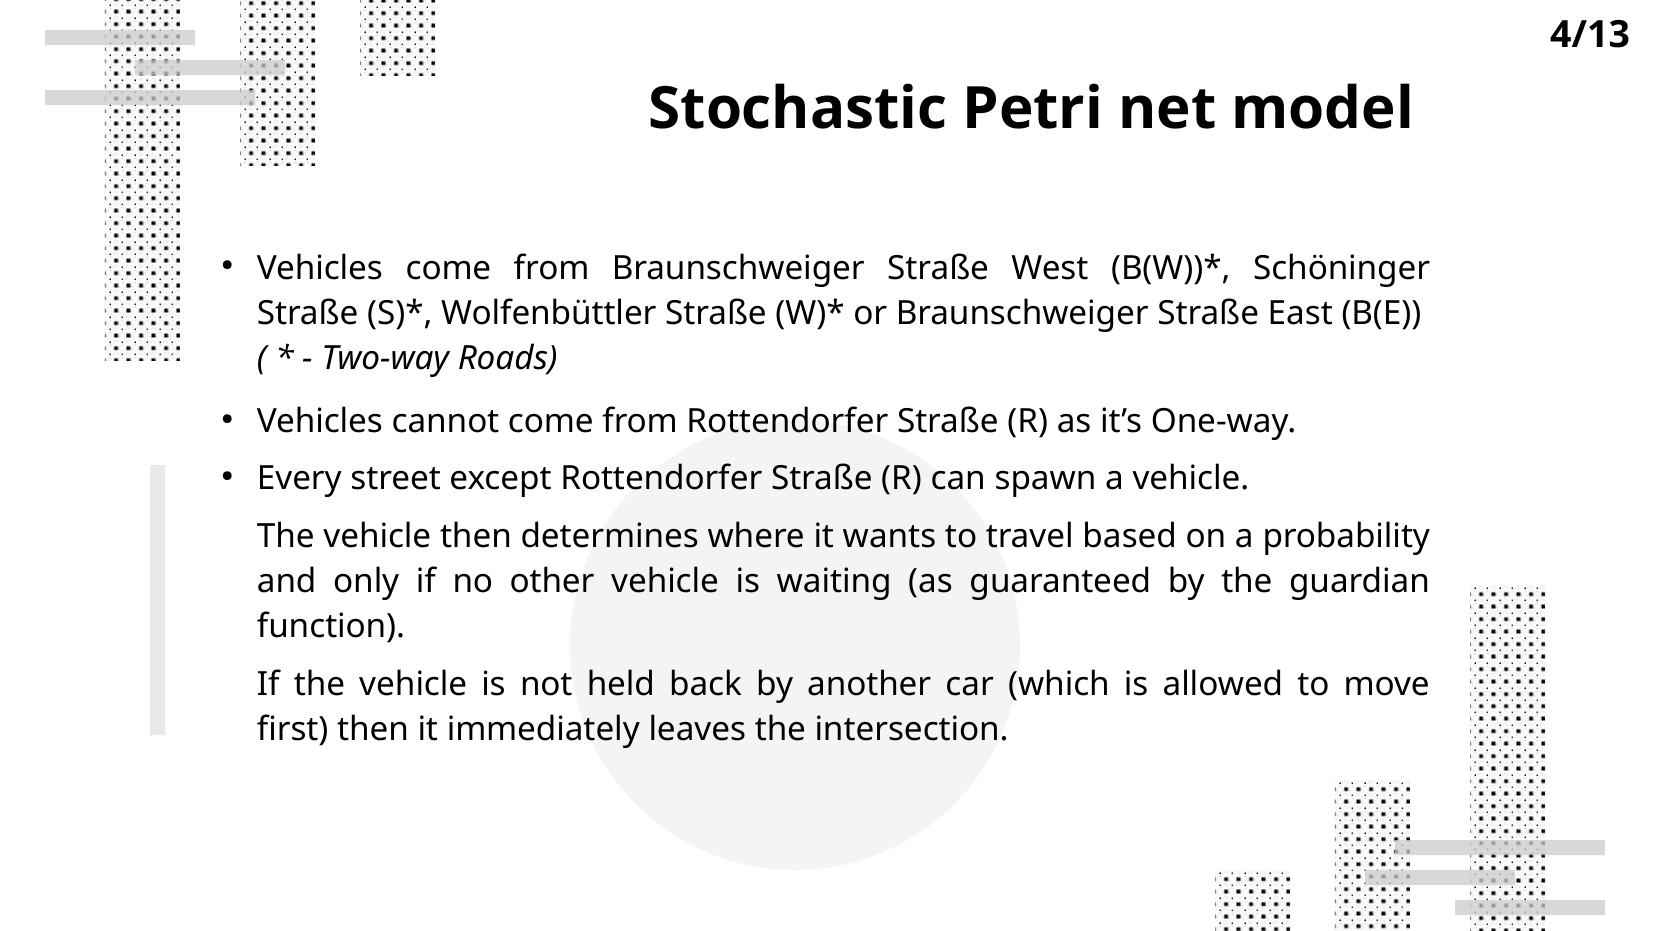

4/13
Stochastic Petri net model
Vehicles come from Braunschweiger Straße West (B(W))*, Schöninger Straße (S)*, Wolfenbüttler Straße (W)* or Braunschweiger Straße East (B(E))
( * - Two-way Roads)
Vehicles cannot come from Rottendorfer Straße (R) as it’s One-way.
Every street except Rottendorfer Straße (R) can spawn a vehicle.
The vehicle then determines where it wants to travel based on a probability and only if no other vehicle is waiting (as guaranteed by the guardian function).
If the vehicle is not held back by another car (which is allowed to move first) then it immediately leaves the intersection.